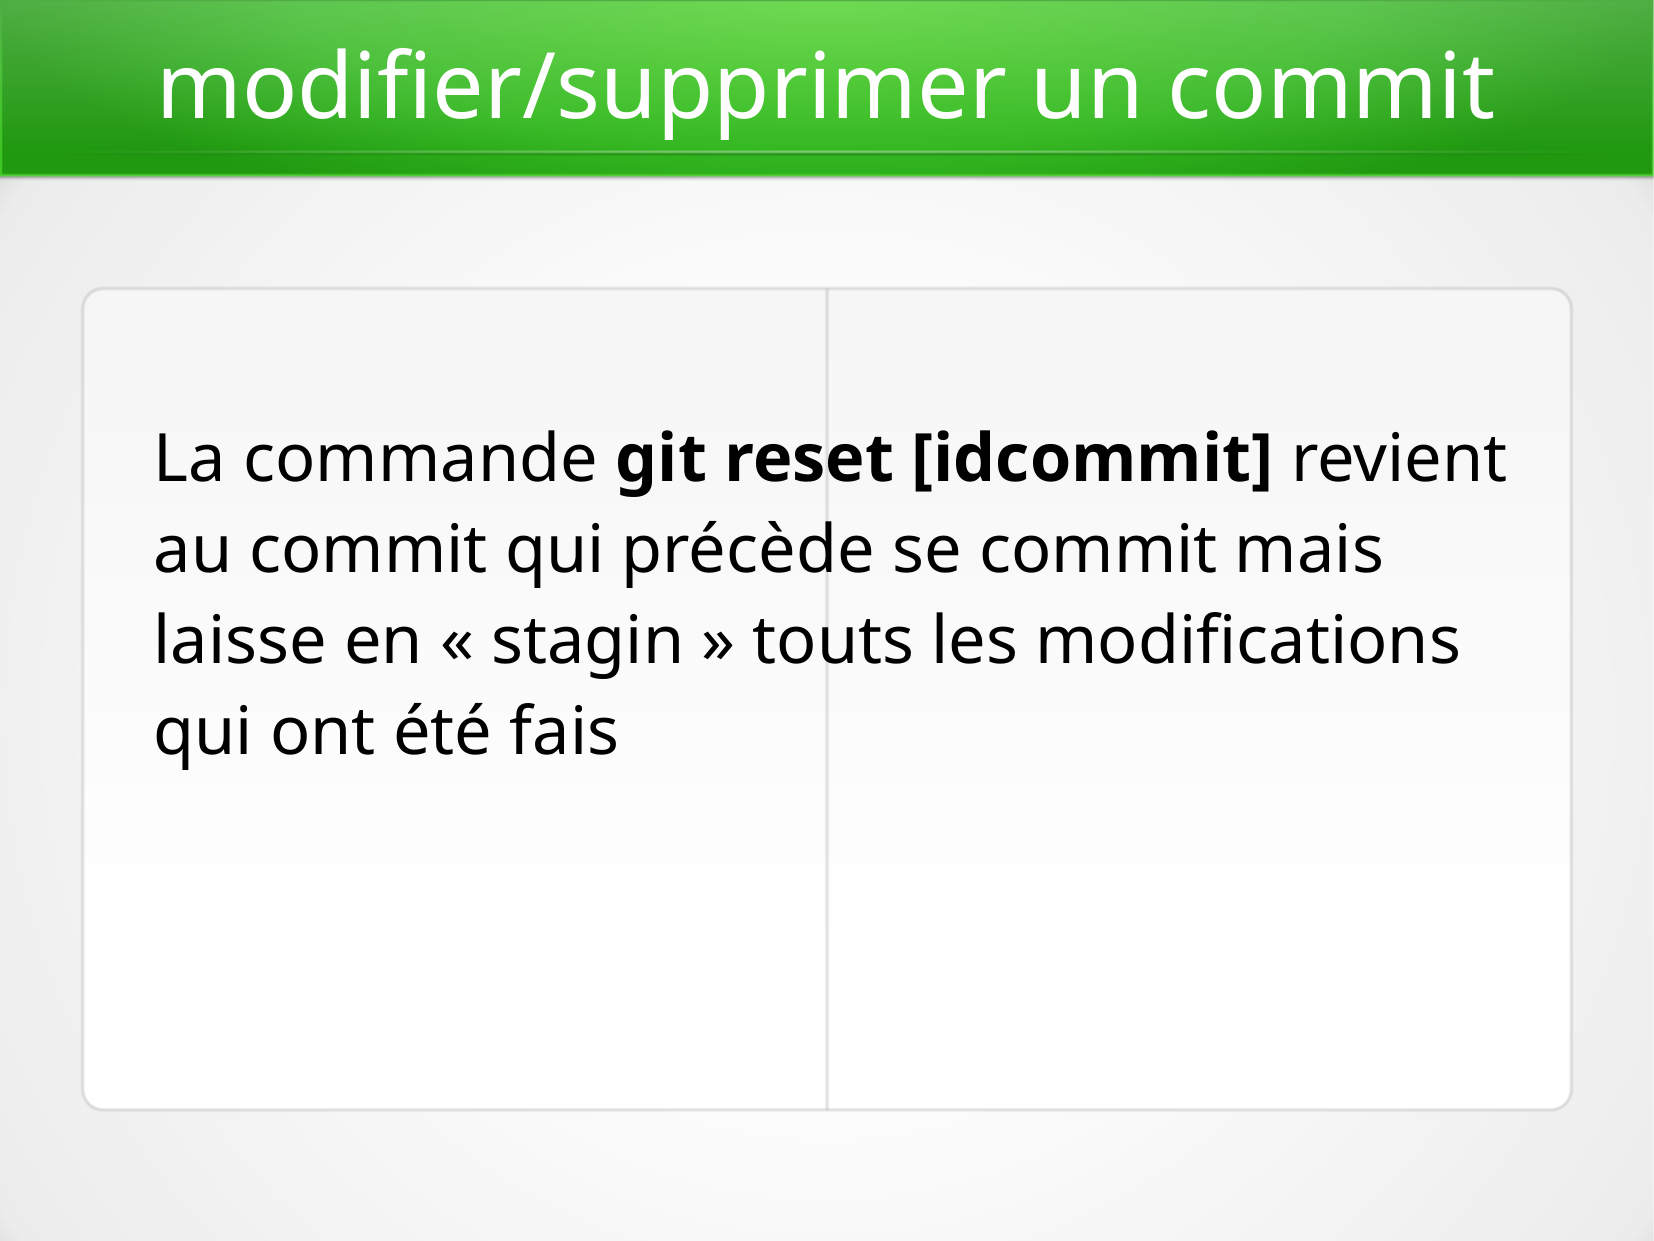

# modifier/supprimer un commit
La commande git reset [idcommit] revient au commit qui précède se commit mais laisse en « stagin » touts les modifications qui ont été fais